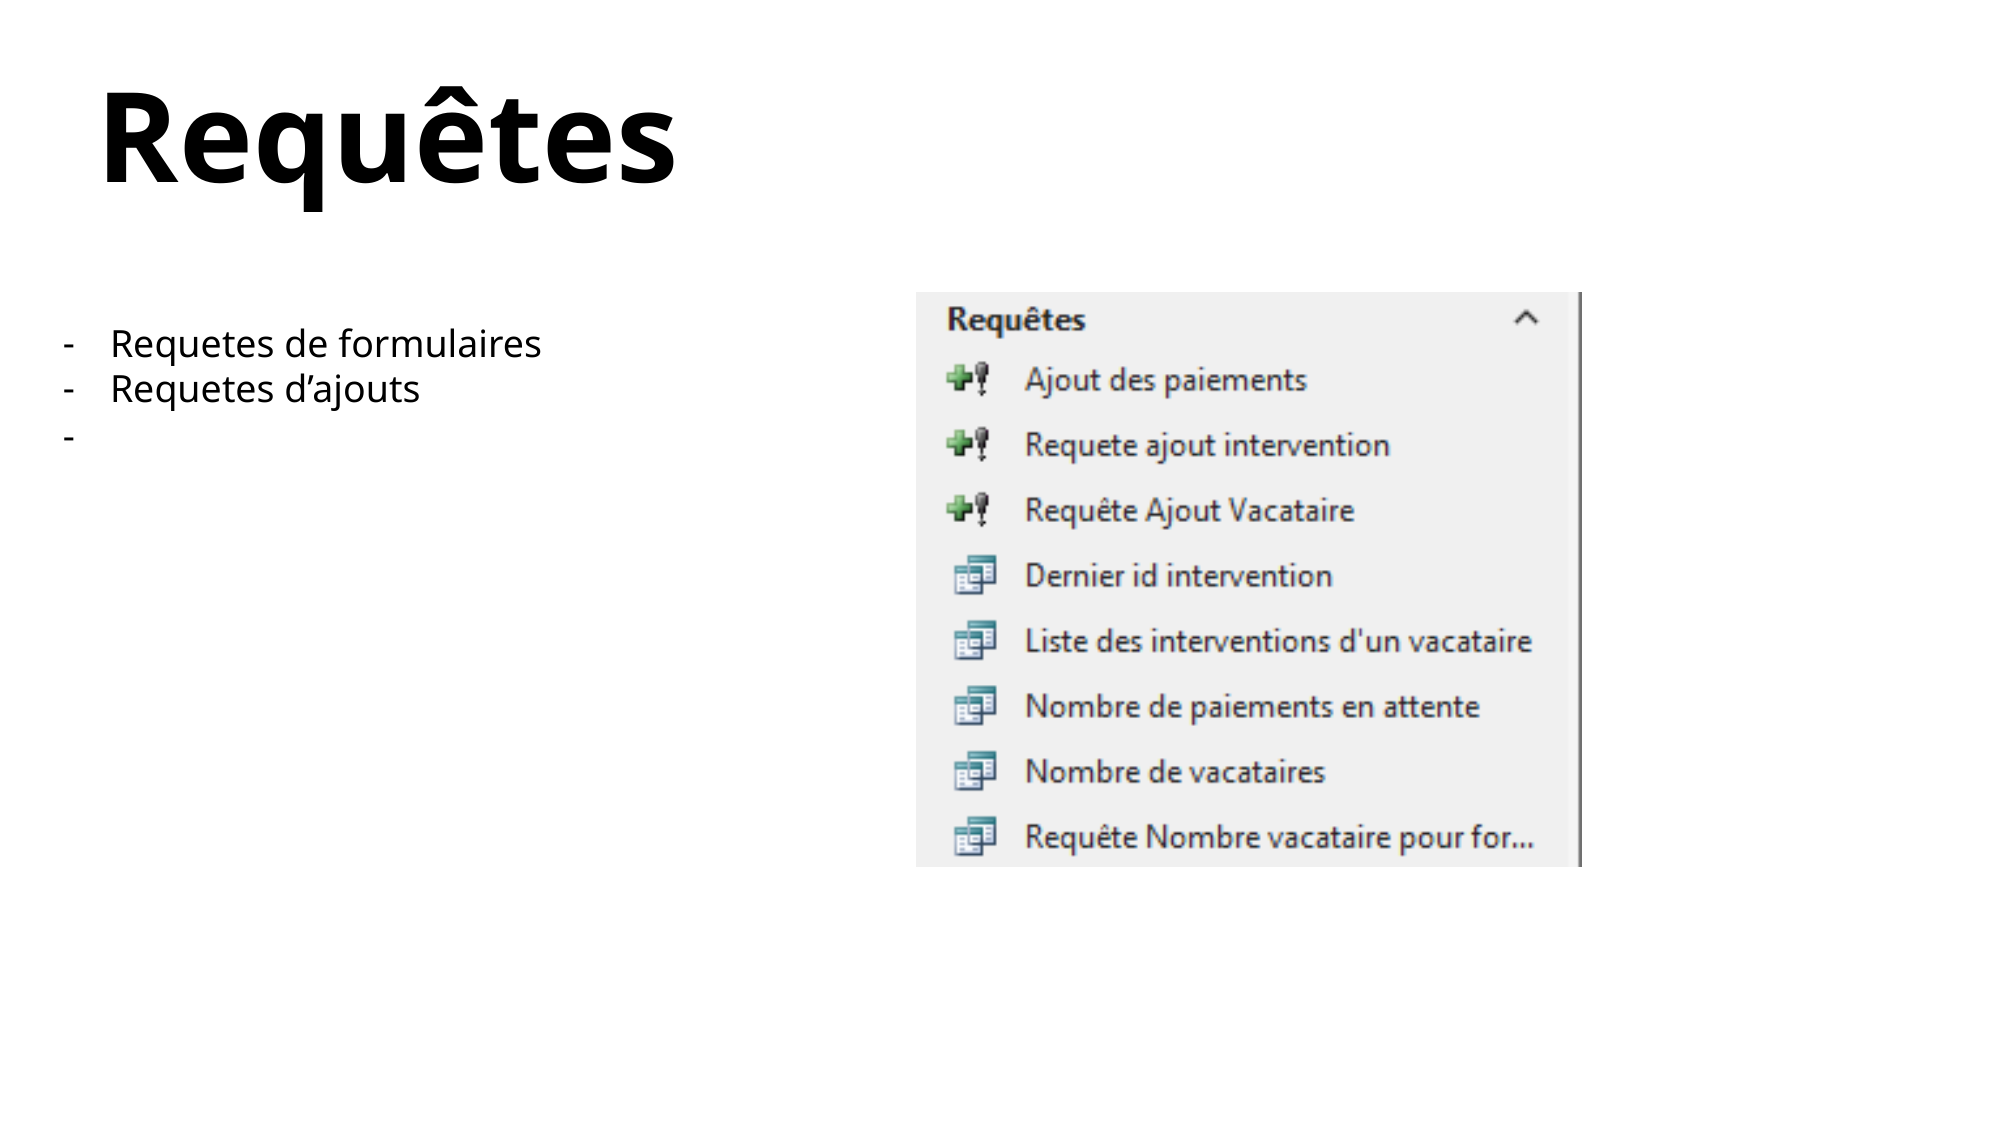

# Requêtes
Requetes de formulaires
Requetes d’ajouts